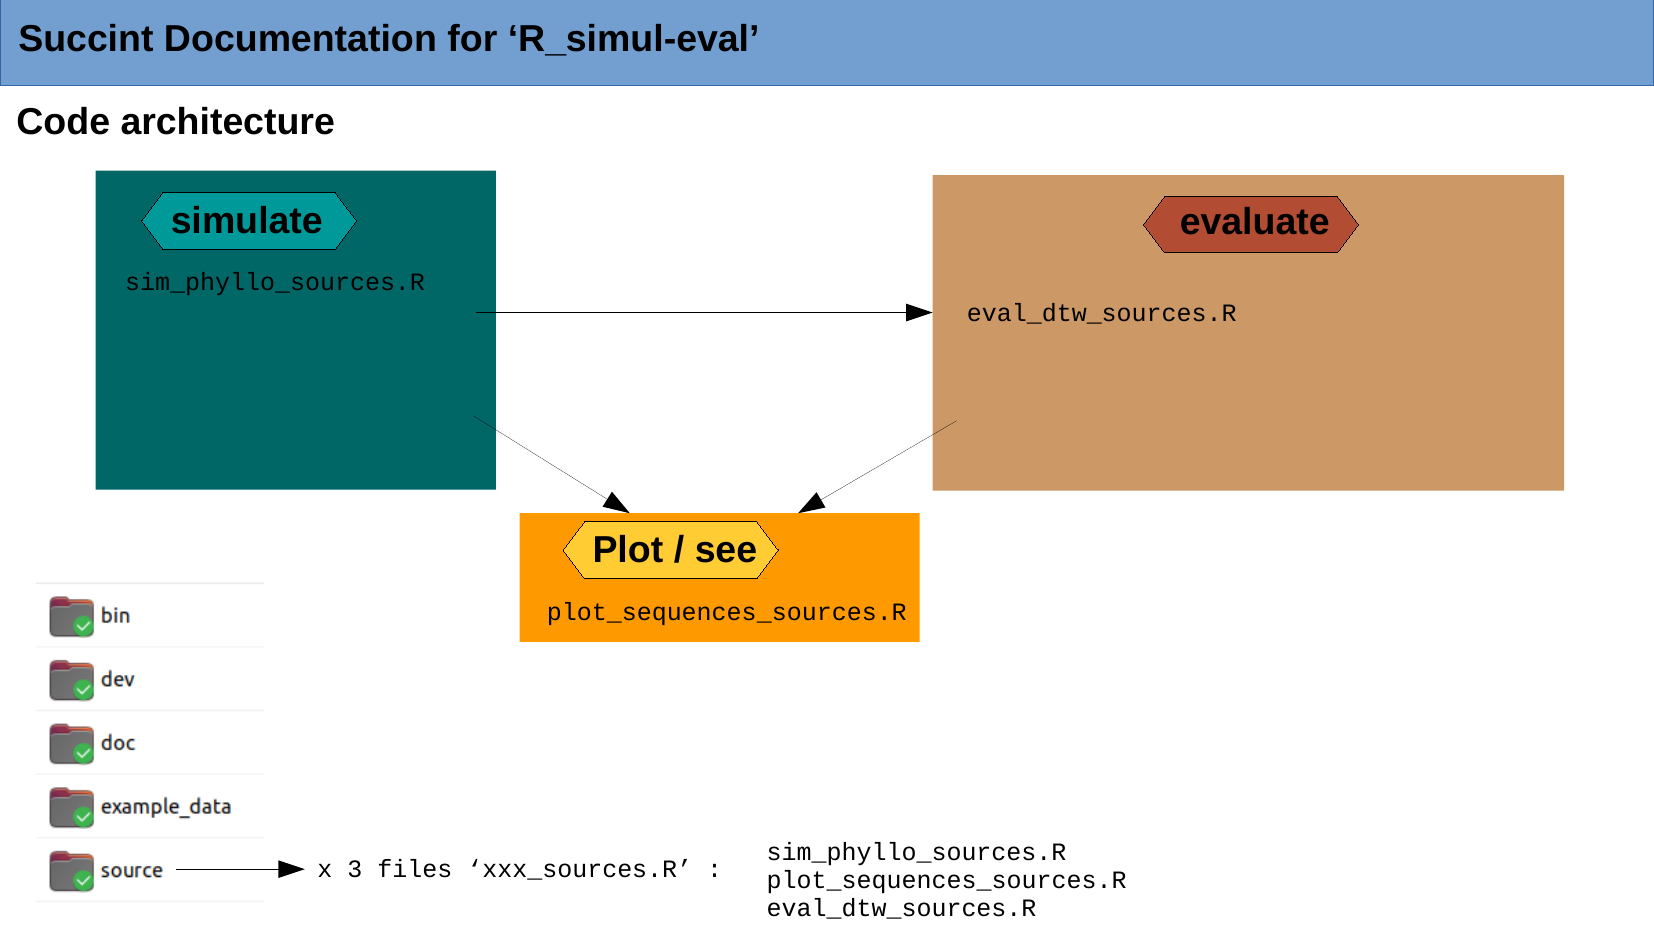

Succint Documentation for ‘R_simul-eval’
Code architecture
simulate
evaluate
sim_phyllo_sources.R
eval_dtw_sources.R
Plot / see
plot_sequences_sources.R
sim_phyllo_sources.R
plot_sequences_sources.R
eval_dtw_sources.R
x 3 files ‘xxx_sources.R’ :